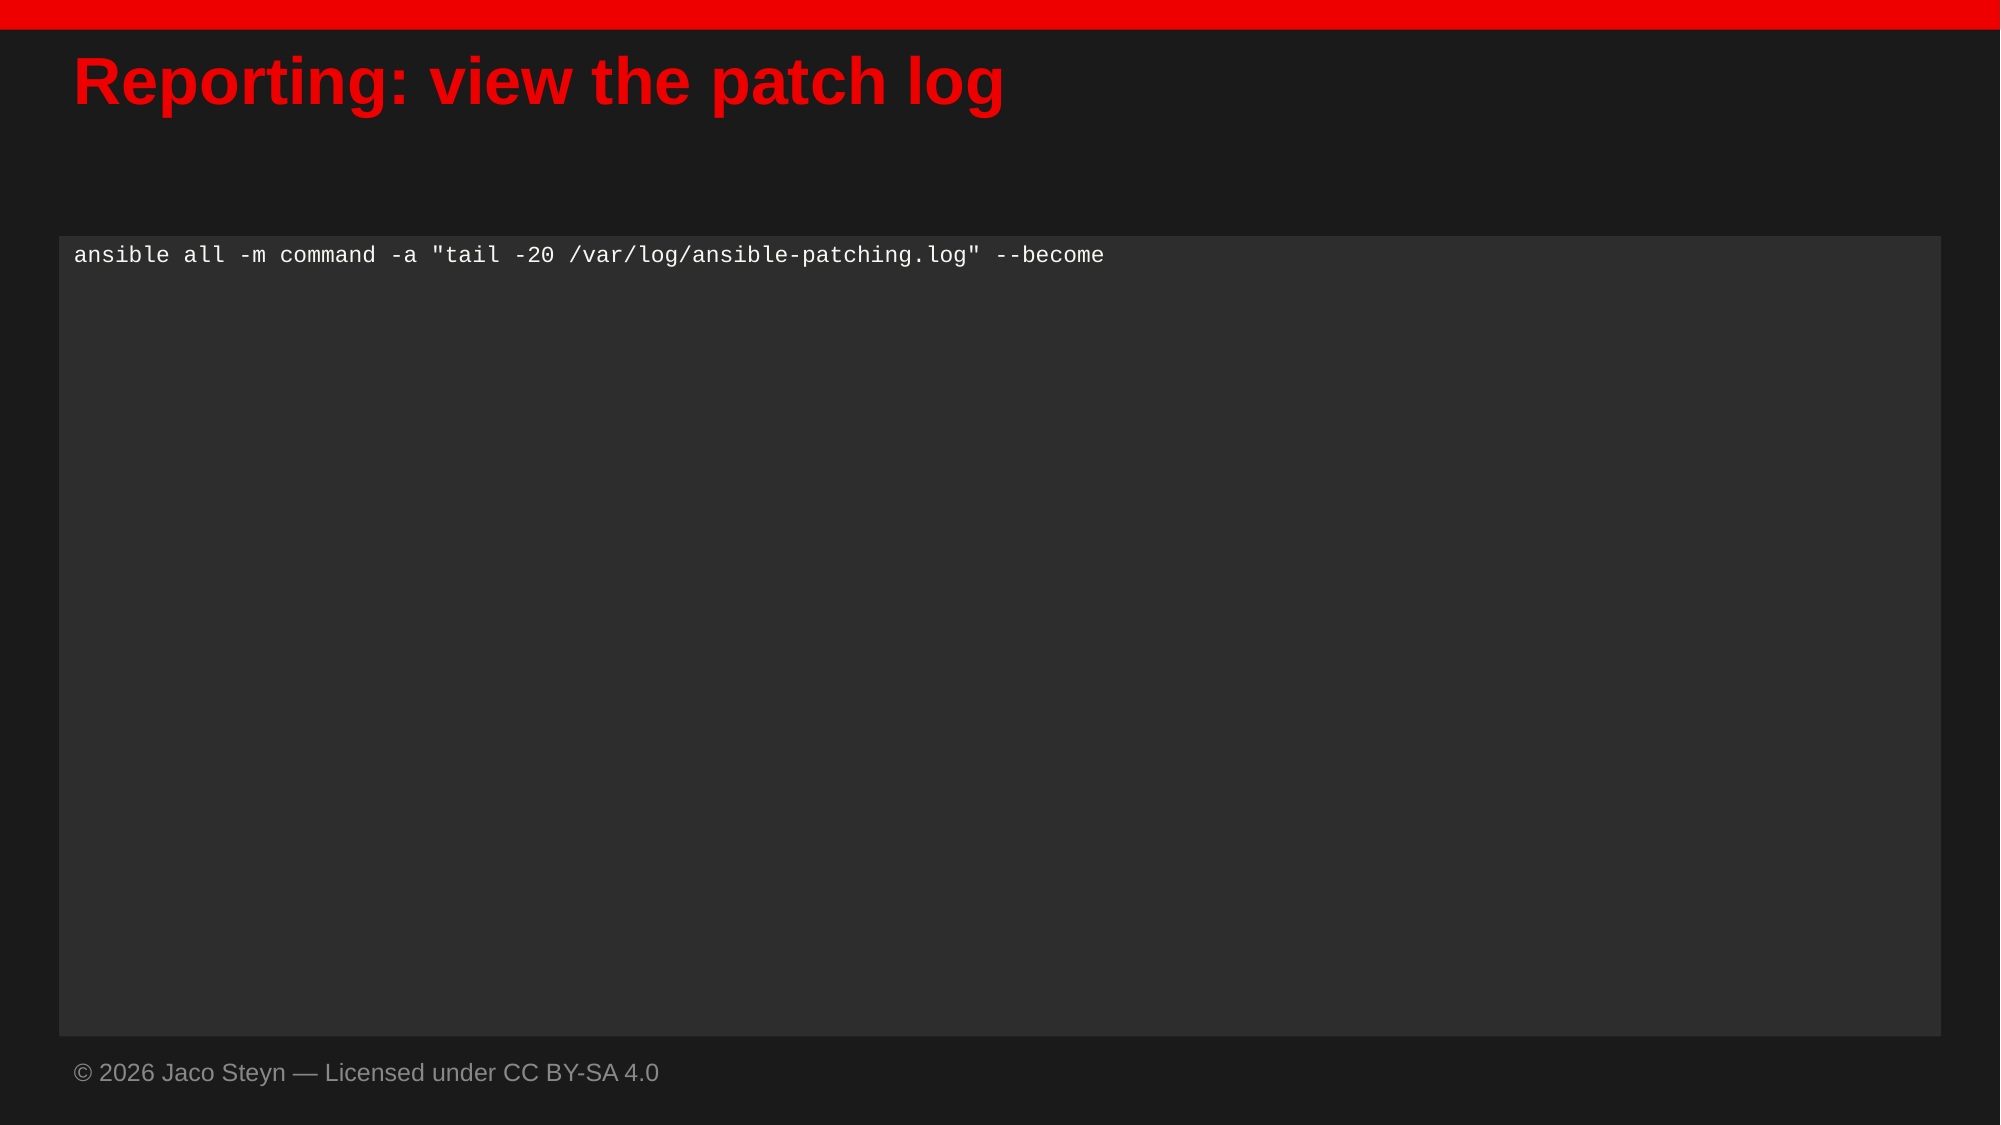

Reporting: view the patch log
ansible all -m command -a "tail -20 /var/log/ansible-patching.log" --become
© 2026 Jaco Steyn — Licensed under CC BY-SA 4.0